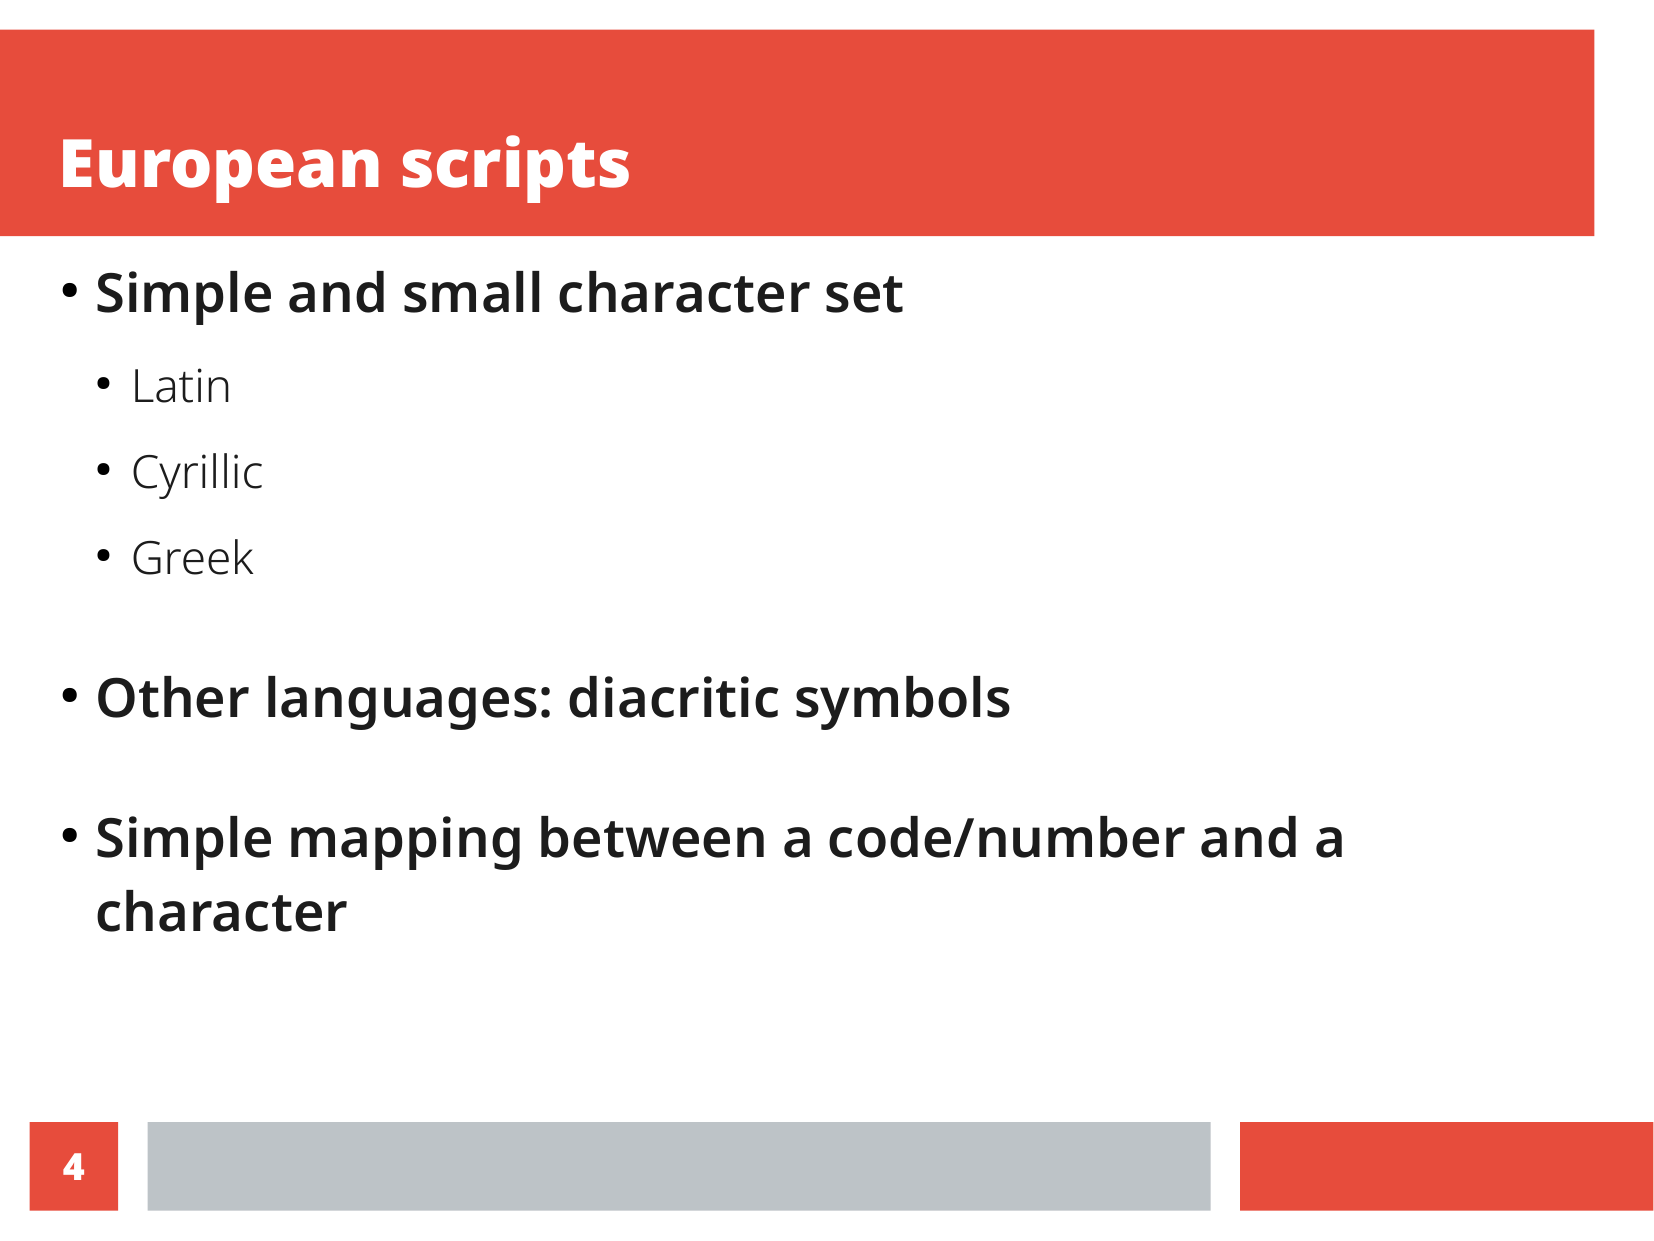

# European scripts
Simple and small character set
Latin
Cyrillic
Greek
Other languages: diacritic symbols
Simple mapping between a code/number and a character
4